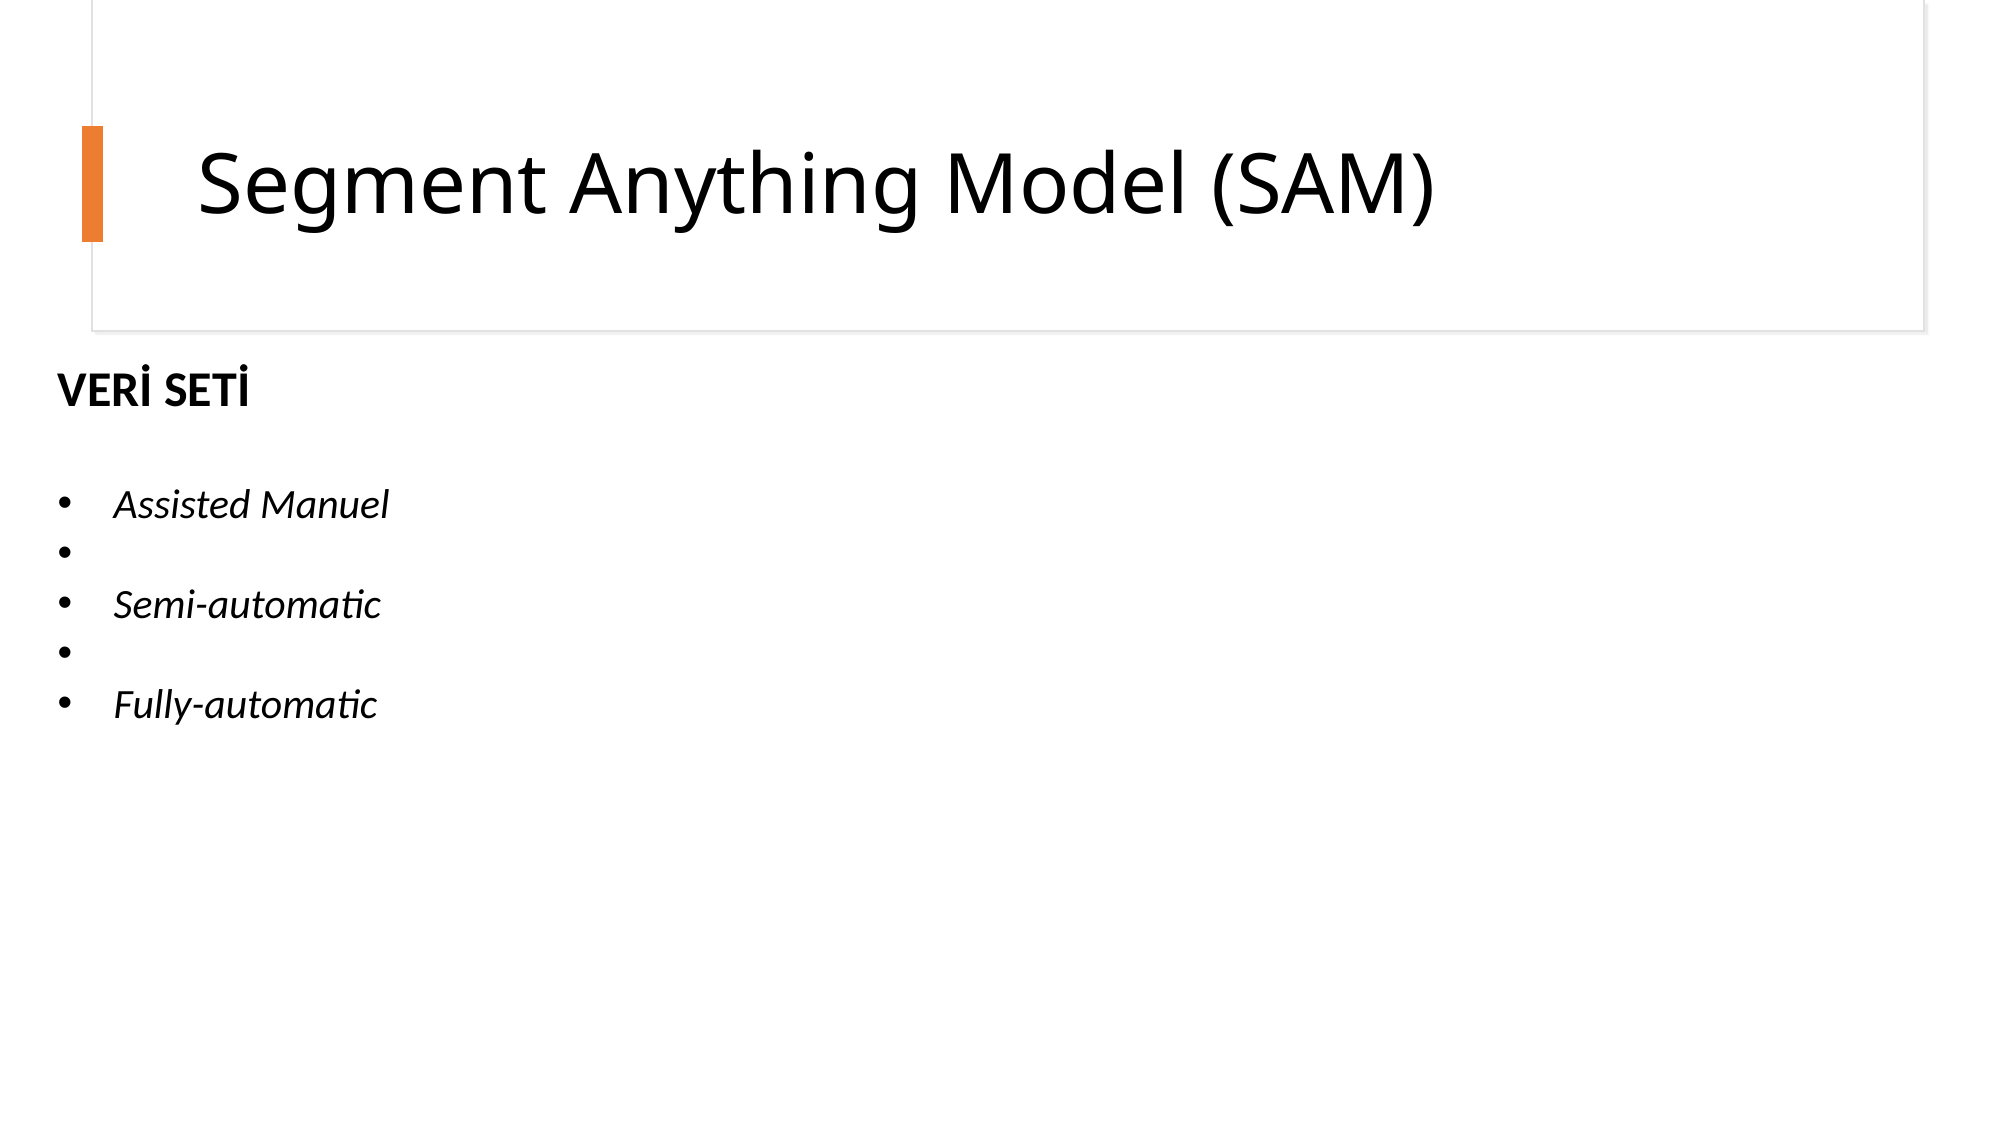

# Segment Anything Model (SAM)
VERİ SETİ
Assisted Manuel
Semi-automatic
Fully-automatic